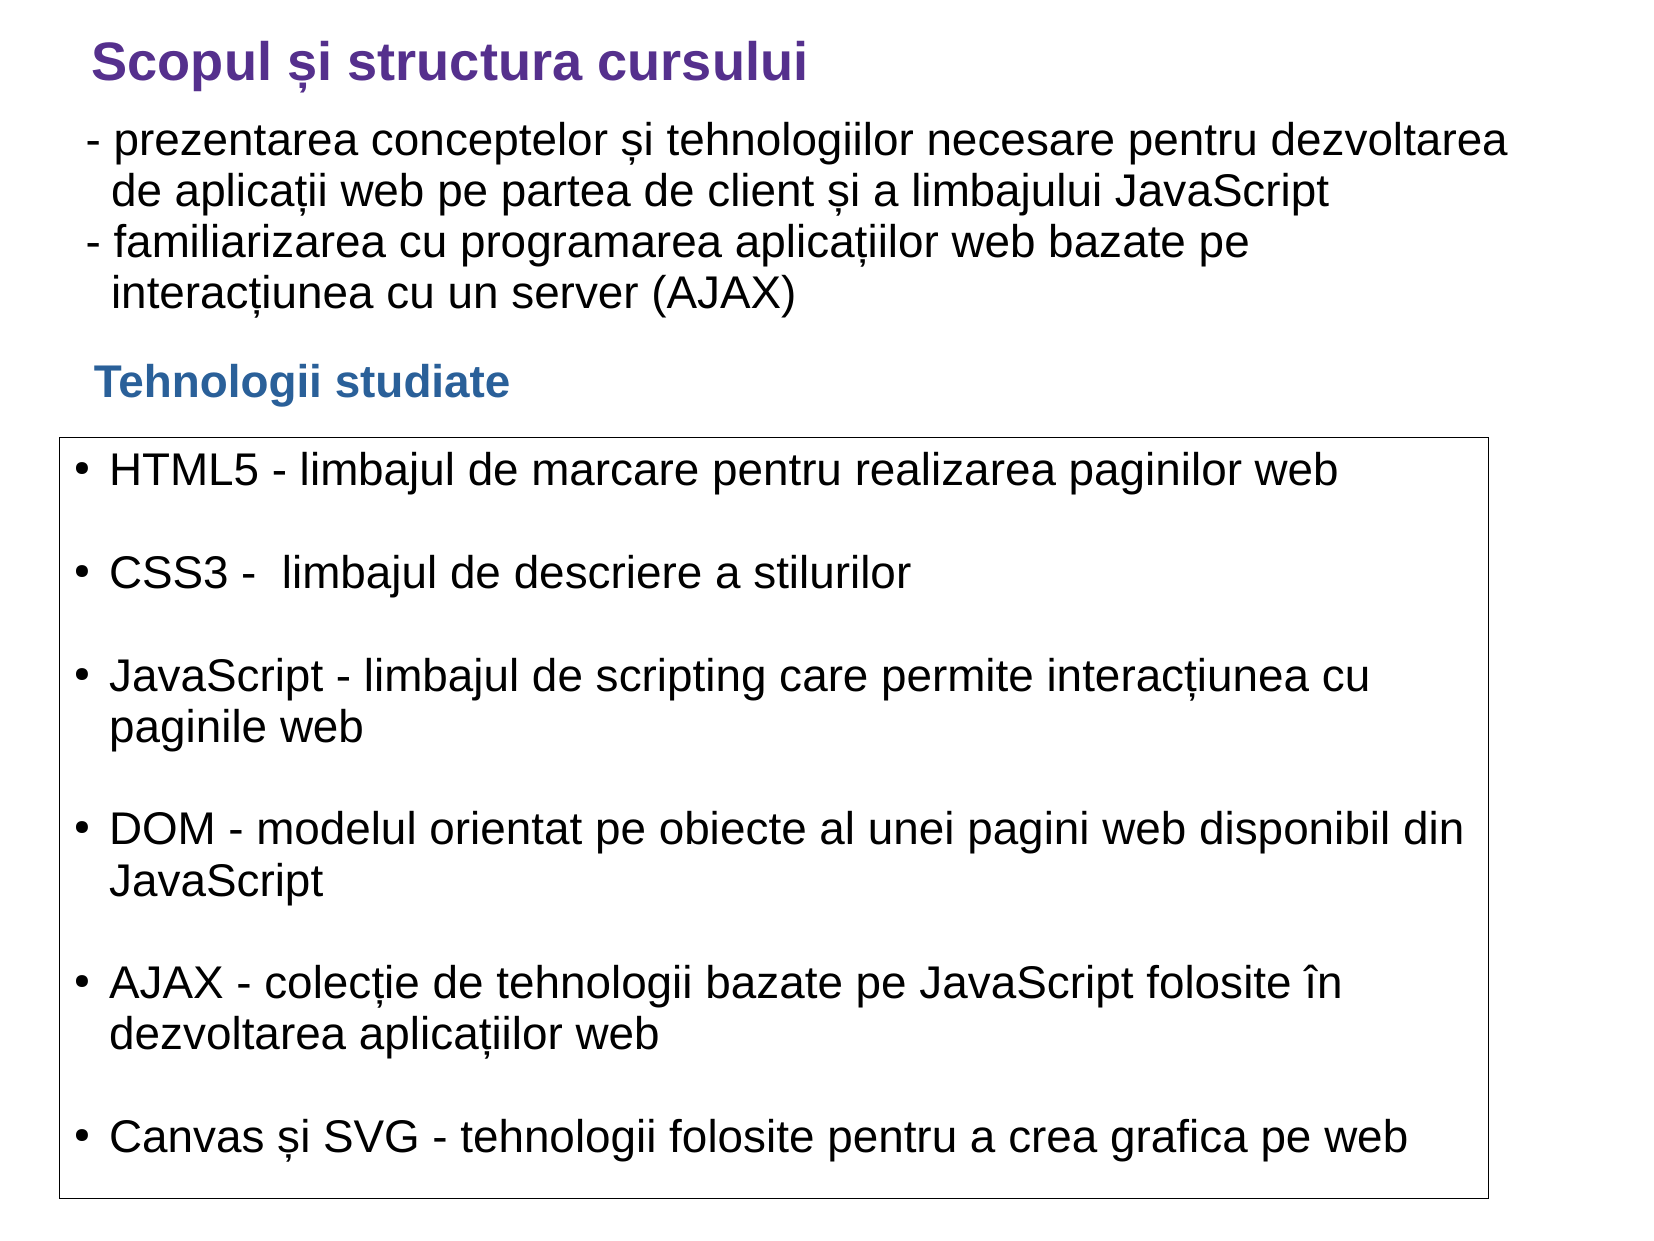

Scopul și structura cursului
- prezentarea conceptelor și tehnologiilor necesare pentru dezvoltarea de aplicații web pe partea de client și a limbajului JavaScript
- familiarizarea cu programarea aplicațiilor web bazate pe 		 interacțiunea cu un server (AJAX)
Tehnologii studiate
HTML5 - limbajul de marcare pentru realizarea paginilor web
CSS3 - limbajul de descriere a stilurilor
JavaScript - limbajul de scripting care permite interacțiunea cu paginile web
DOM - modelul orientat pe obiecte al unei pagini web disponibil din JavaScript
AJAX - colecție de tehnologii bazate pe JavaScript folosite în dezvoltarea aplicațiilor web
Canvas și SVG - tehnologii folosite pentru a crea grafica pe web